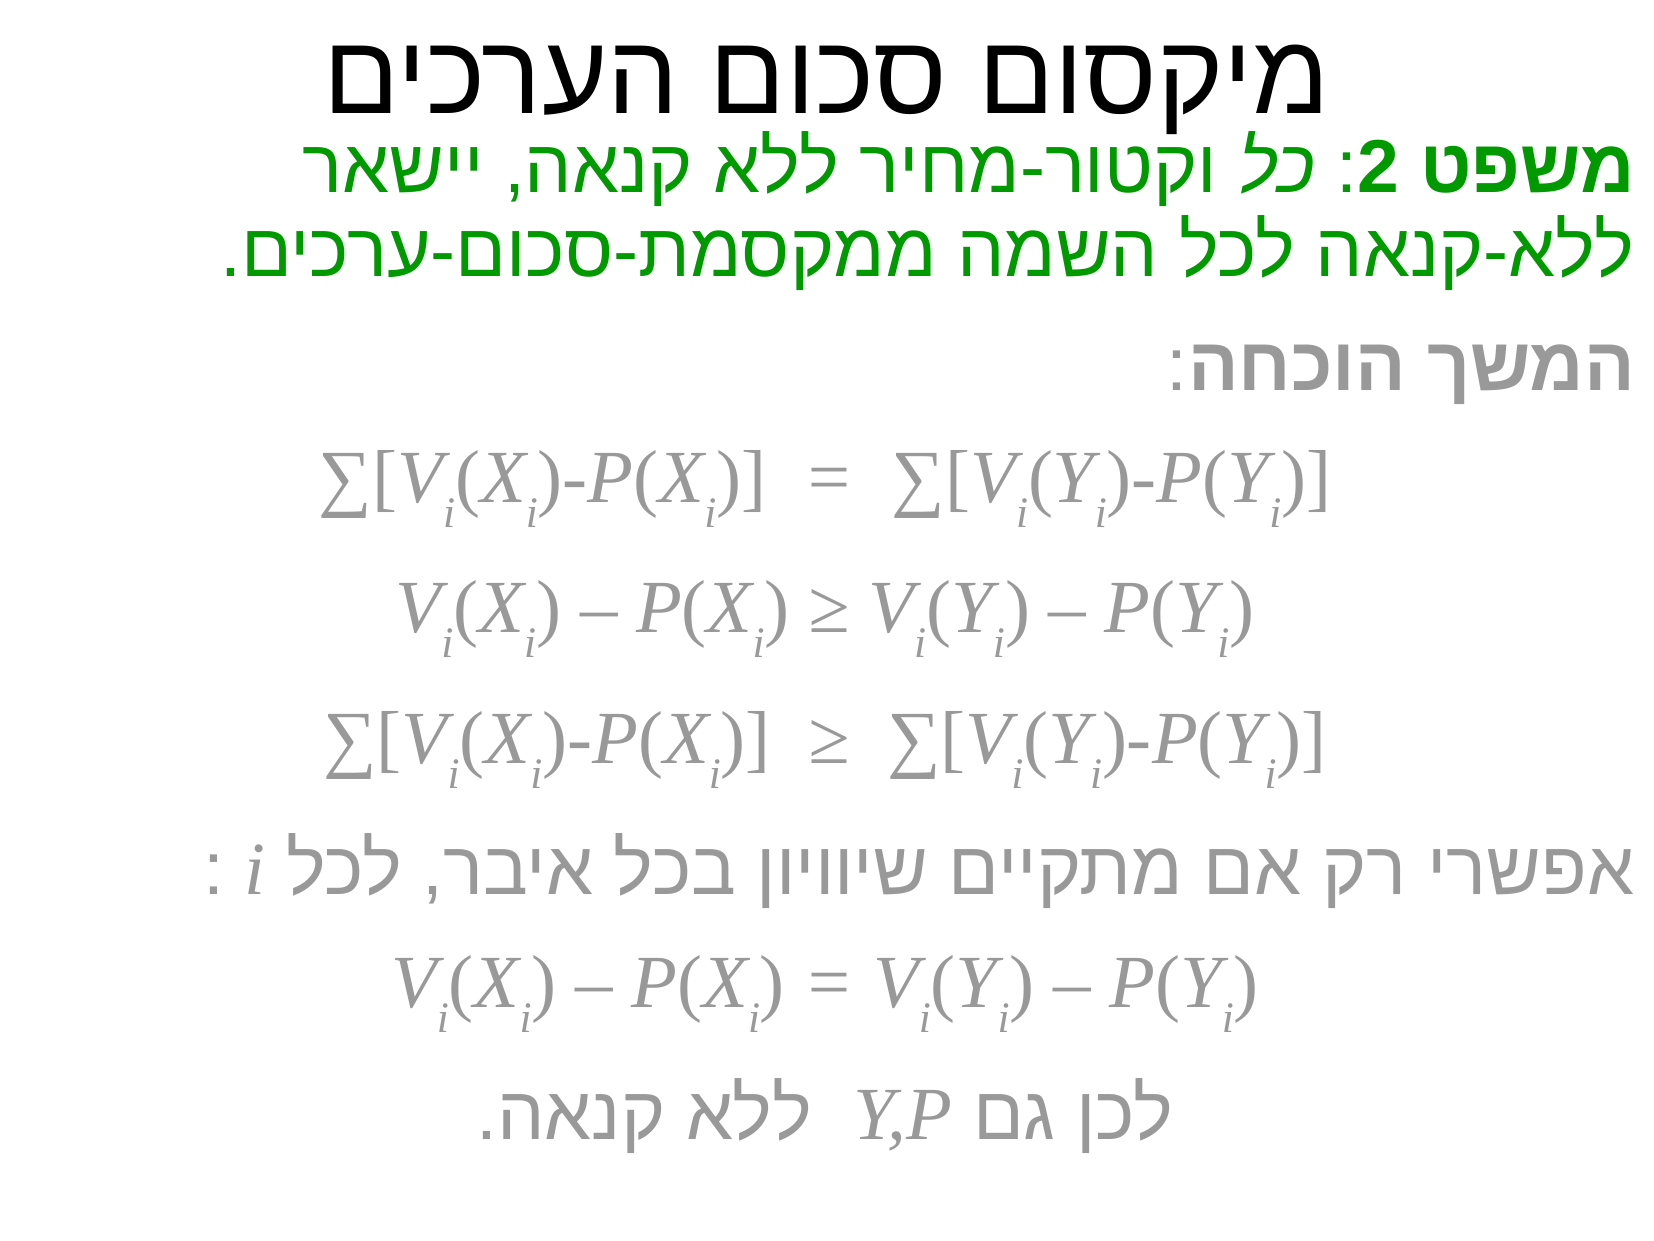

# מיקסום סכום הערכים
משפט 2: כל וקטור-מחיר ללא קנאה, יישאר ללא-קנאה לכל השמה ממקסמת-סכום-ערכים.
המשך הוכחה:
∑[Vi(Xi)-P(Xi)] = ∑[Vi(Yi)-P(Yi)]
Vi(Xi) – P(Xi) ≥ Vi(Yi) – P(Yi)
∑[Vi(Xi)-P(Xi)] ≥ ∑[Vi(Yi)-P(Yi)]
אפשרי רק אם מתקיים שיוויון בכל איבר, לכל i :
Vi(Xi) – P(Xi) = Vi(Yi) – P(Yi)
לכן גם Y,P ללא קנאה.